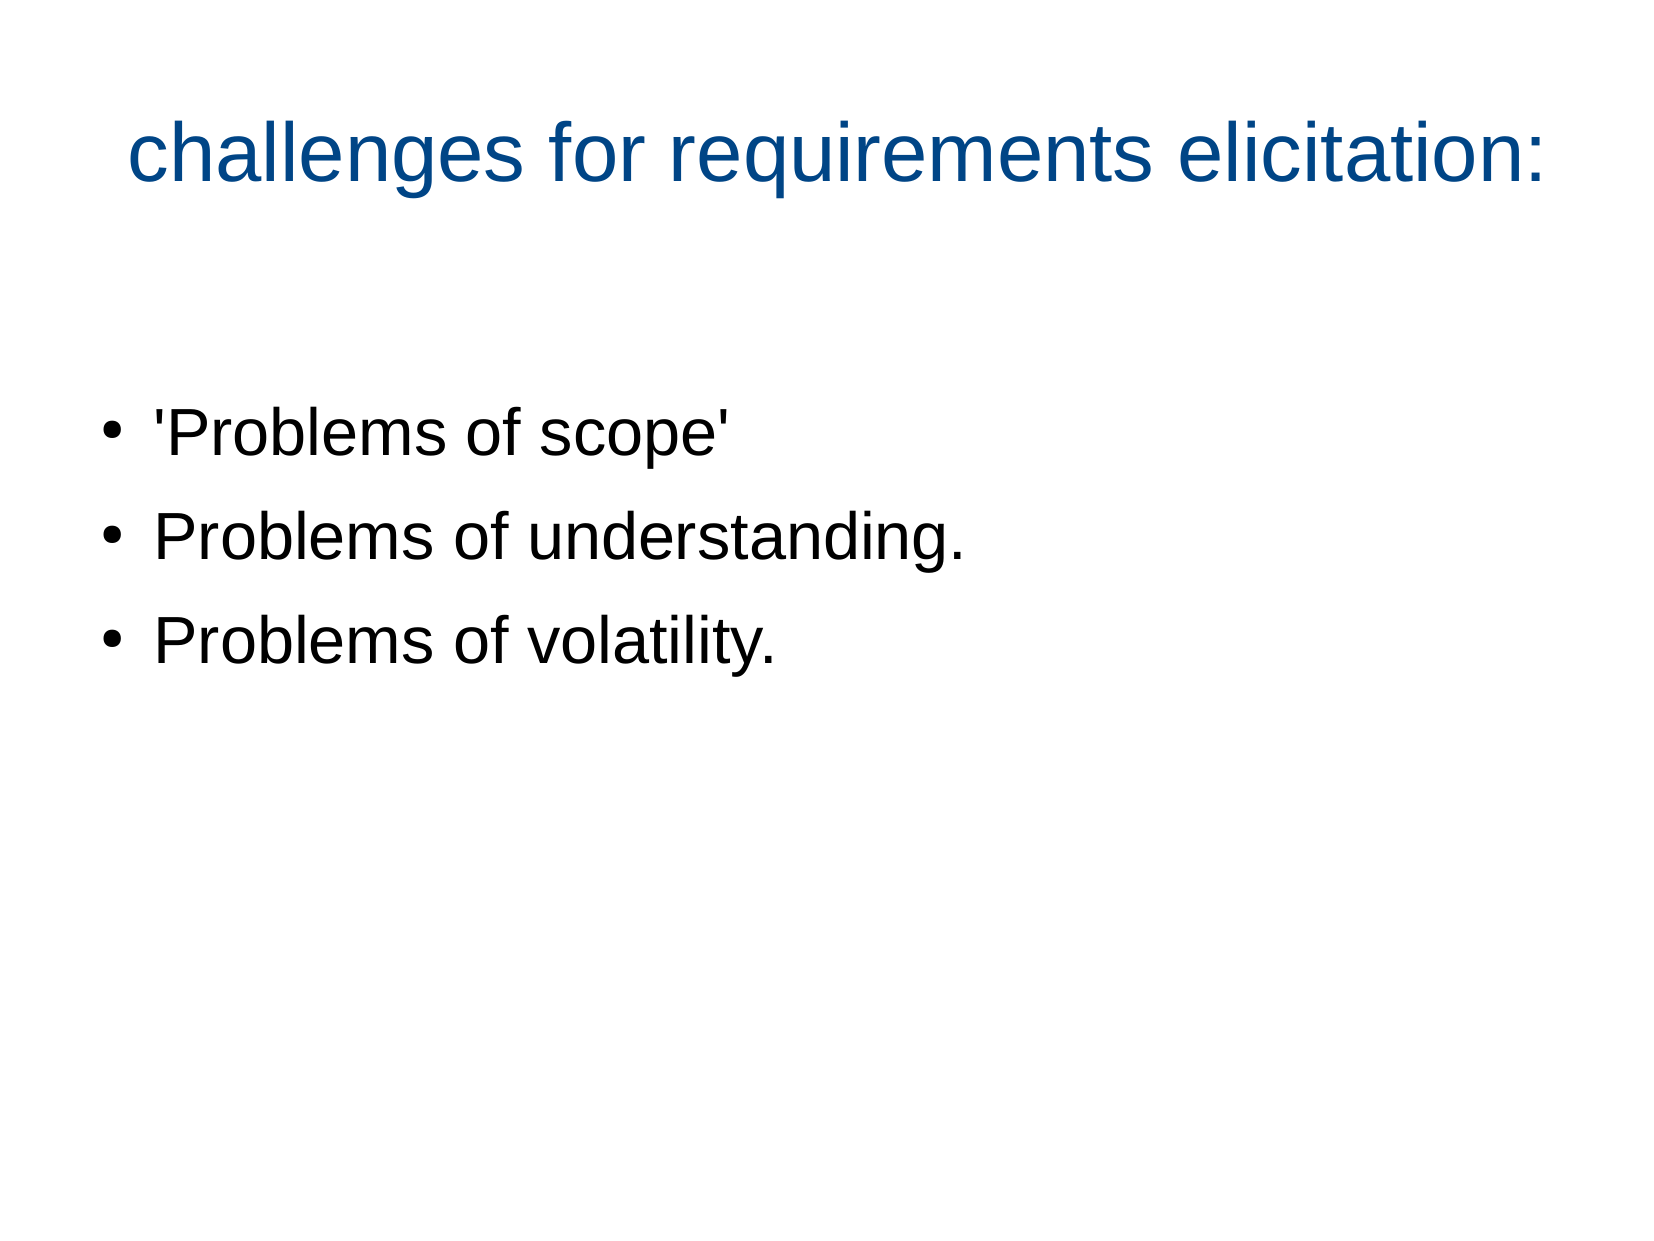

# challenges for requirements elicitation:
'Problems of scope'
Problems of understanding.
Problems of volatility.